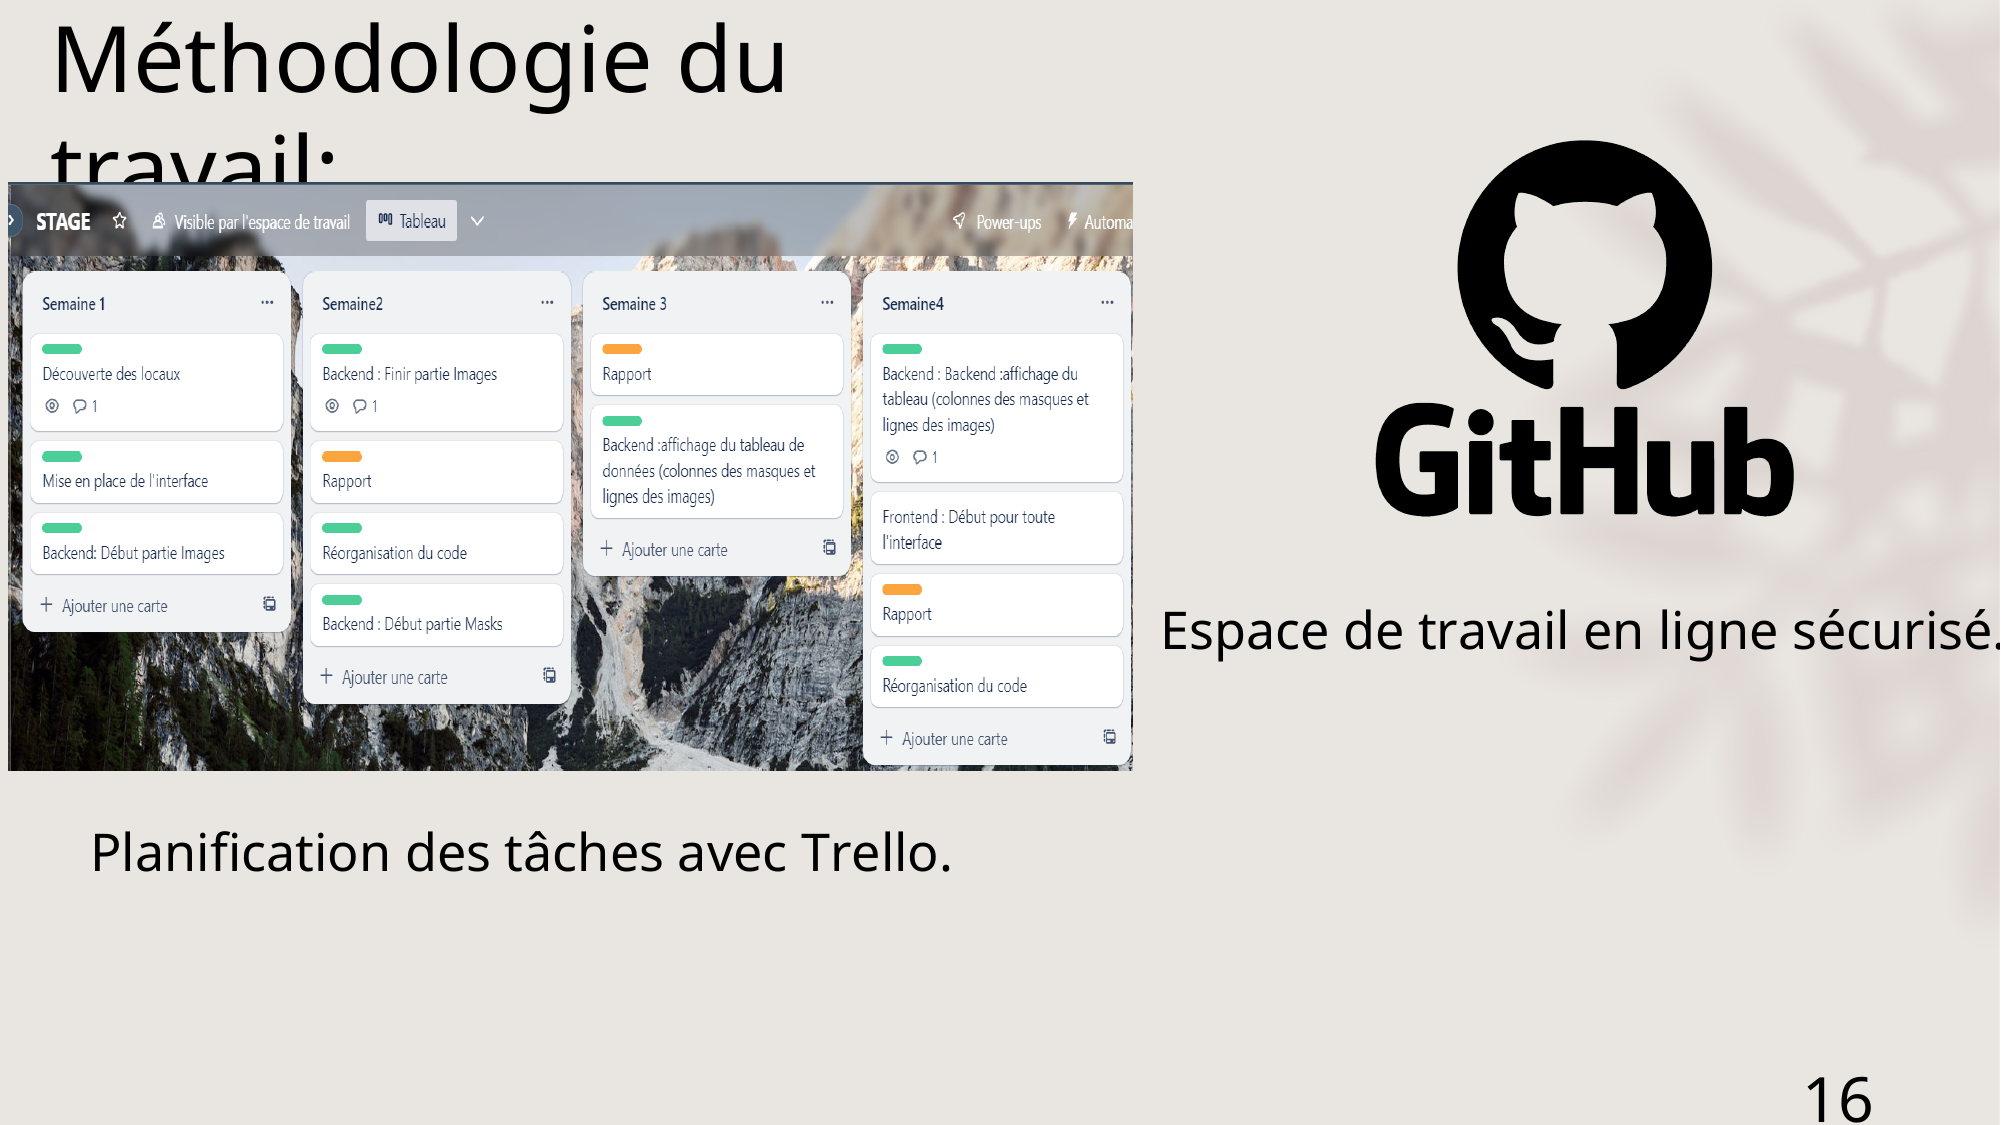

# Méthodologie du travail:
Espace de travail en ligne sécurisé.
Planification des tâches avec Trello.